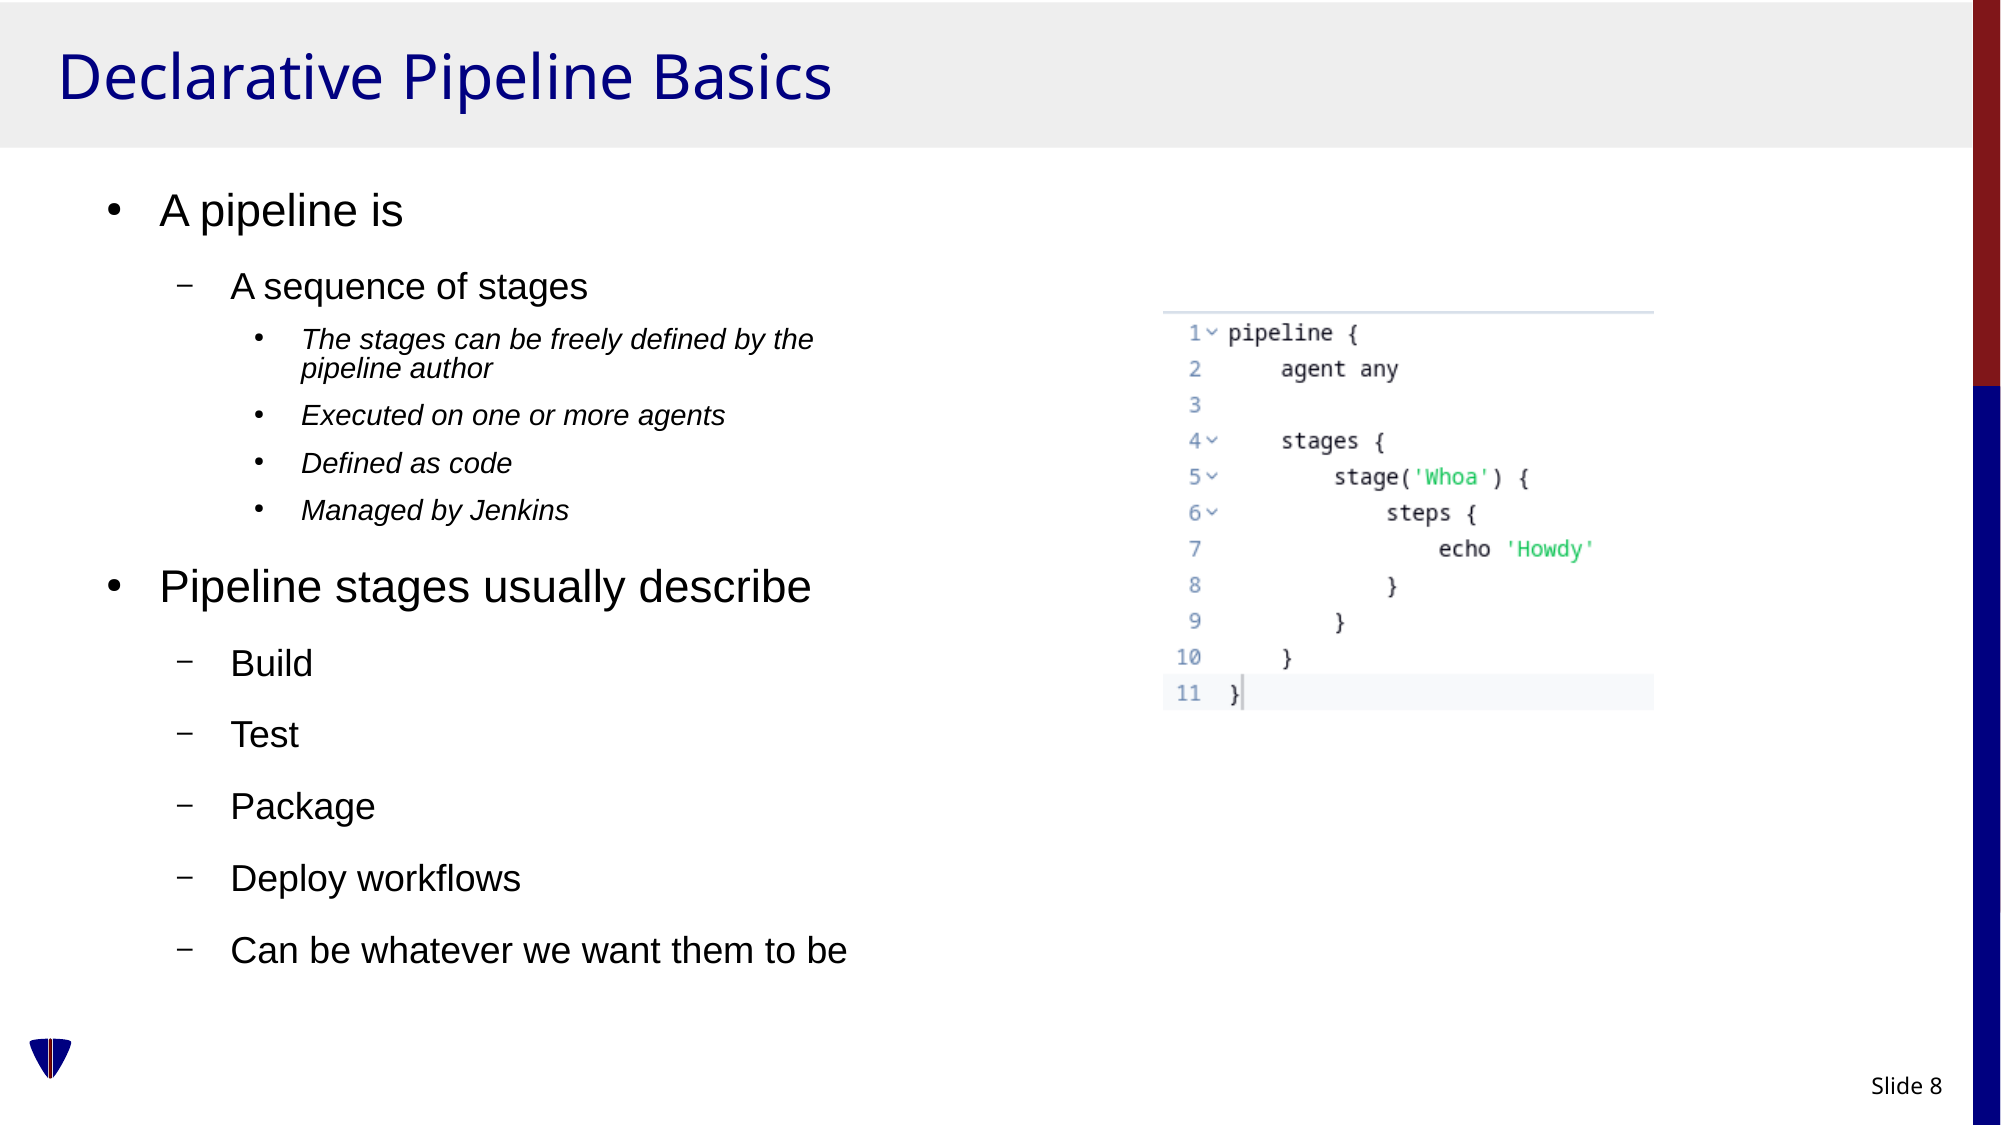

# Declarative Pipeline Basics
A pipeline is
A sequence of stages
The stages can be freely defined by the pipeline author
Executed on one or more agents
Defined as code
Managed by Jenkins
Pipeline stages usually describe
Build
Test
Package
Deploy workflows
Can be whatever we want them to be